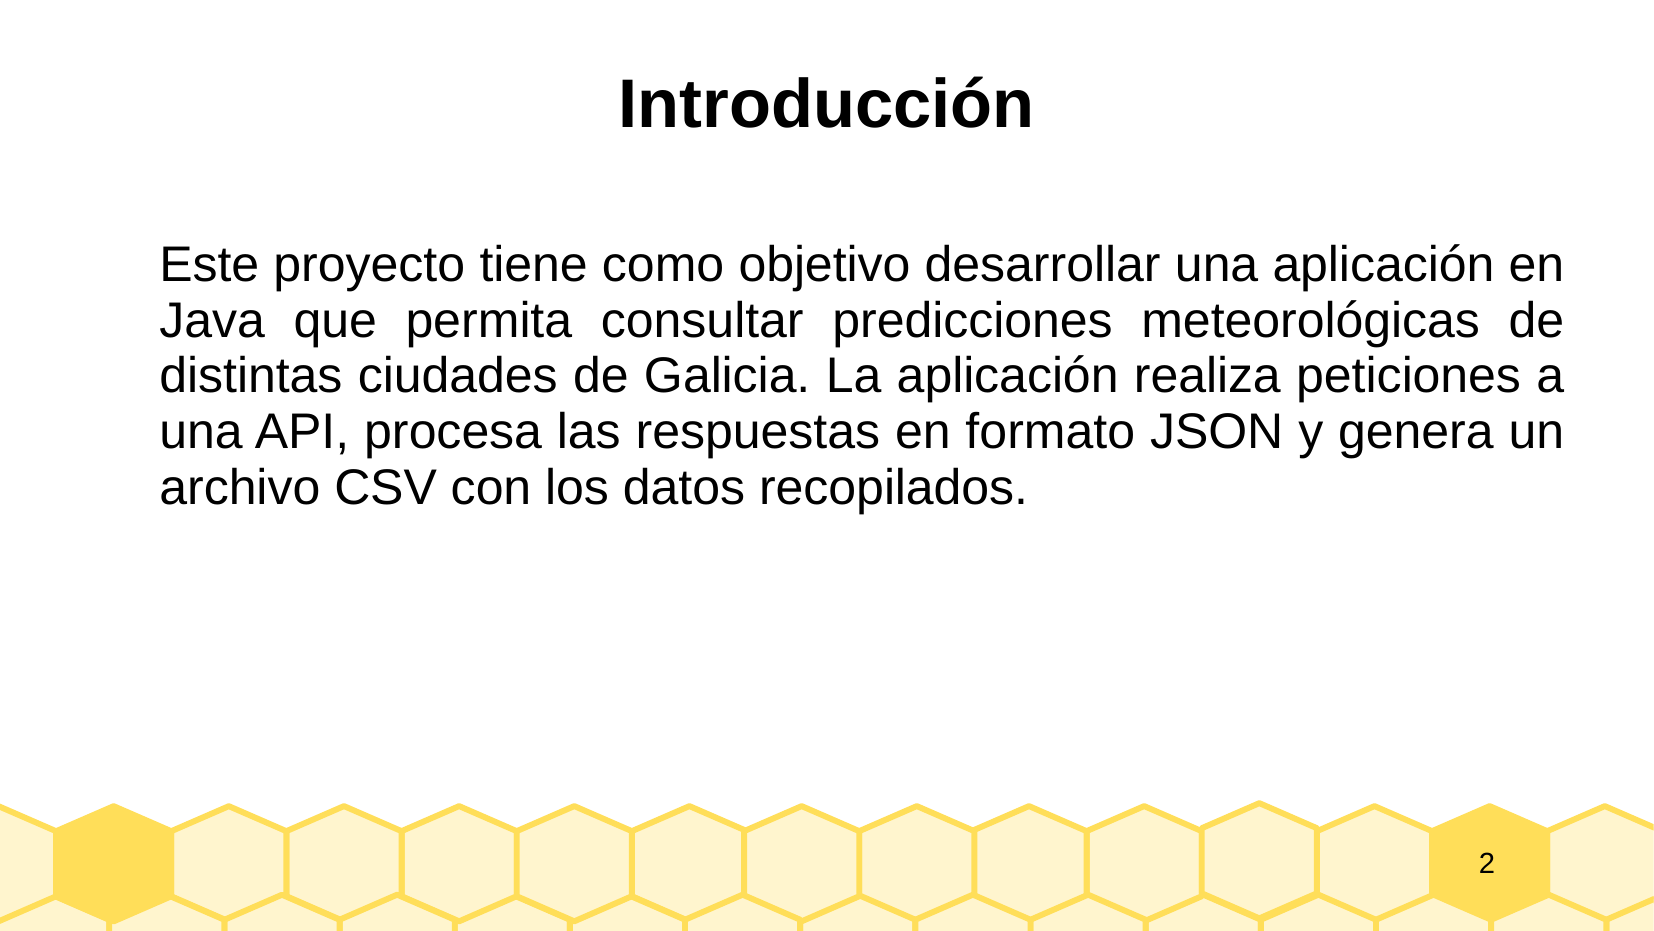

# Introducción
Este proyecto tiene como objetivo desarrollar una aplicación en Java que permita consultar predicciones meteorológicas de distintas ciudades de Galicia. La aplicación realiza peticiones a una API, procesa las respuestas en formato JSON y genera un archivo CSV con los datos recopilados.